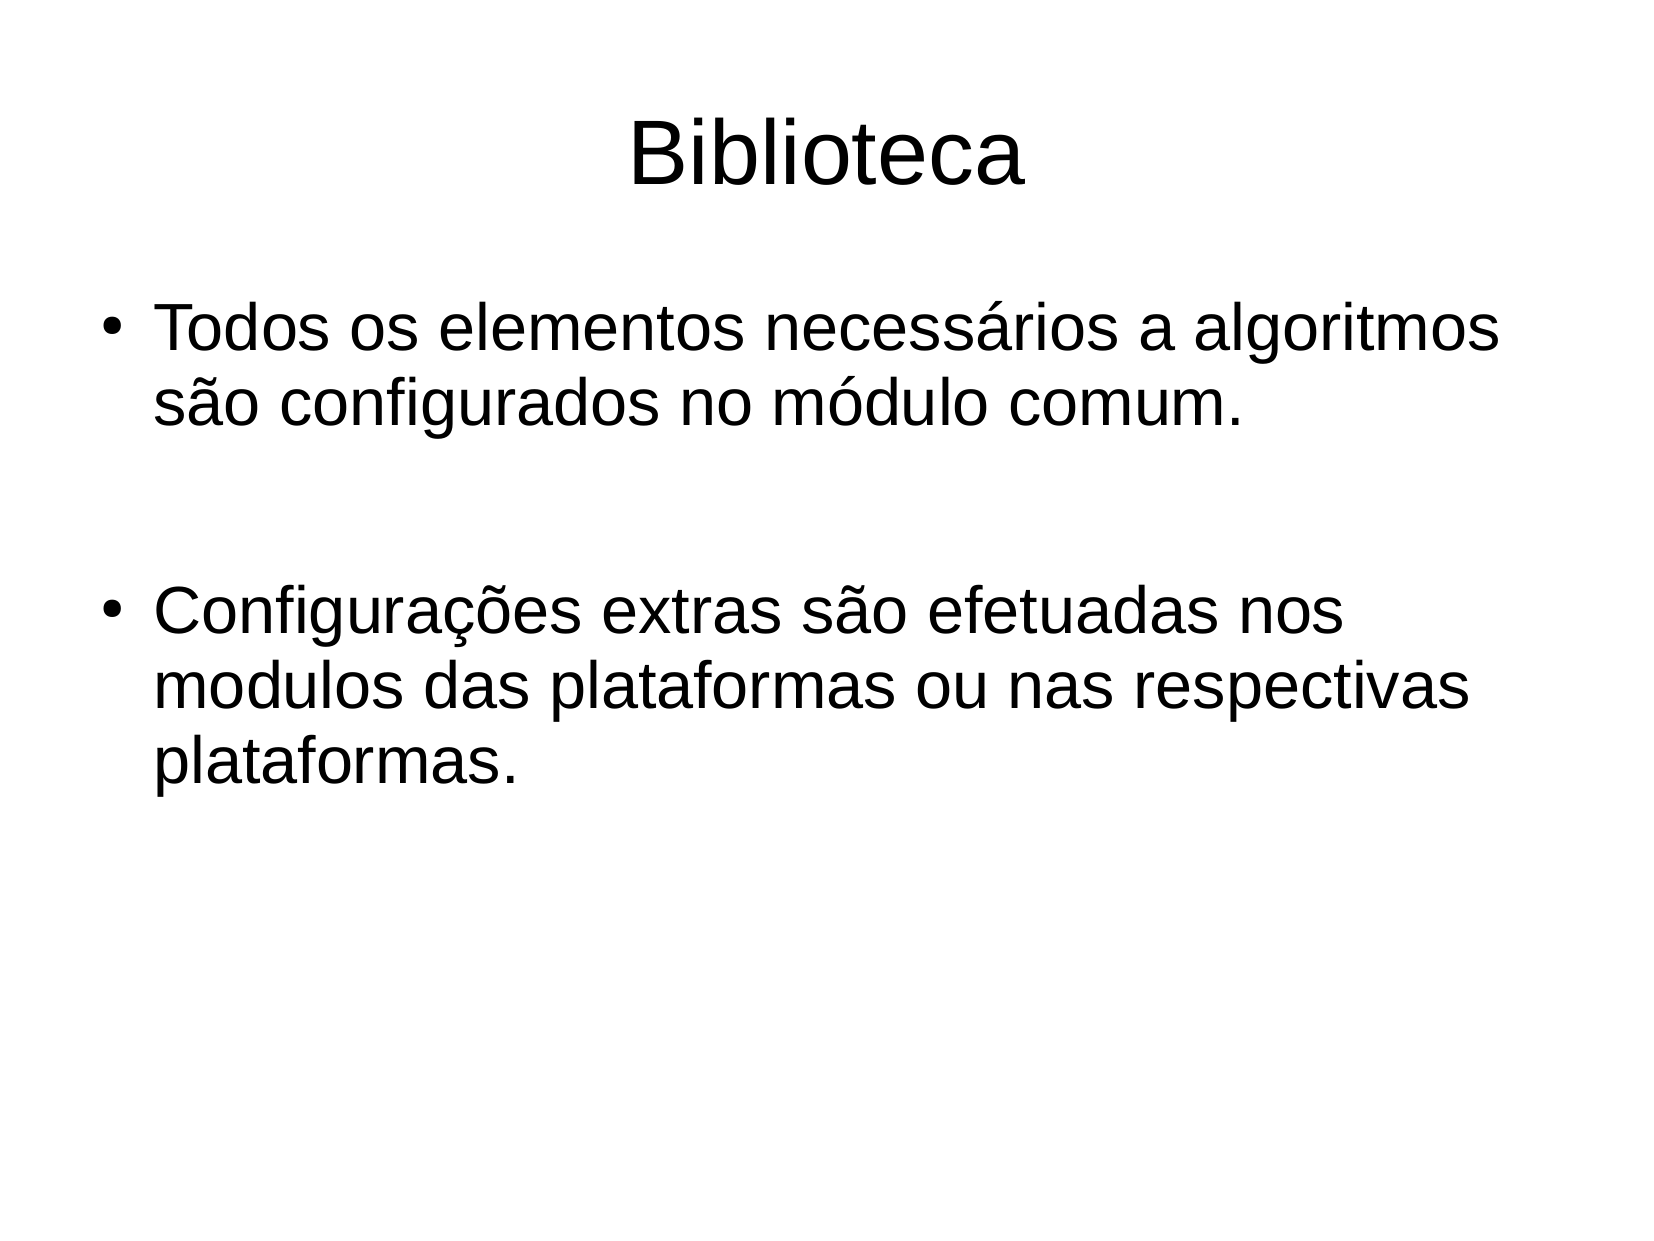

# Biblioteca
Todos os elementos necessários a algoritmos são configurados no módulo comum.
Configurações extras são efetuadas nos modulos das plataformas ou nas respectivas plataformas.